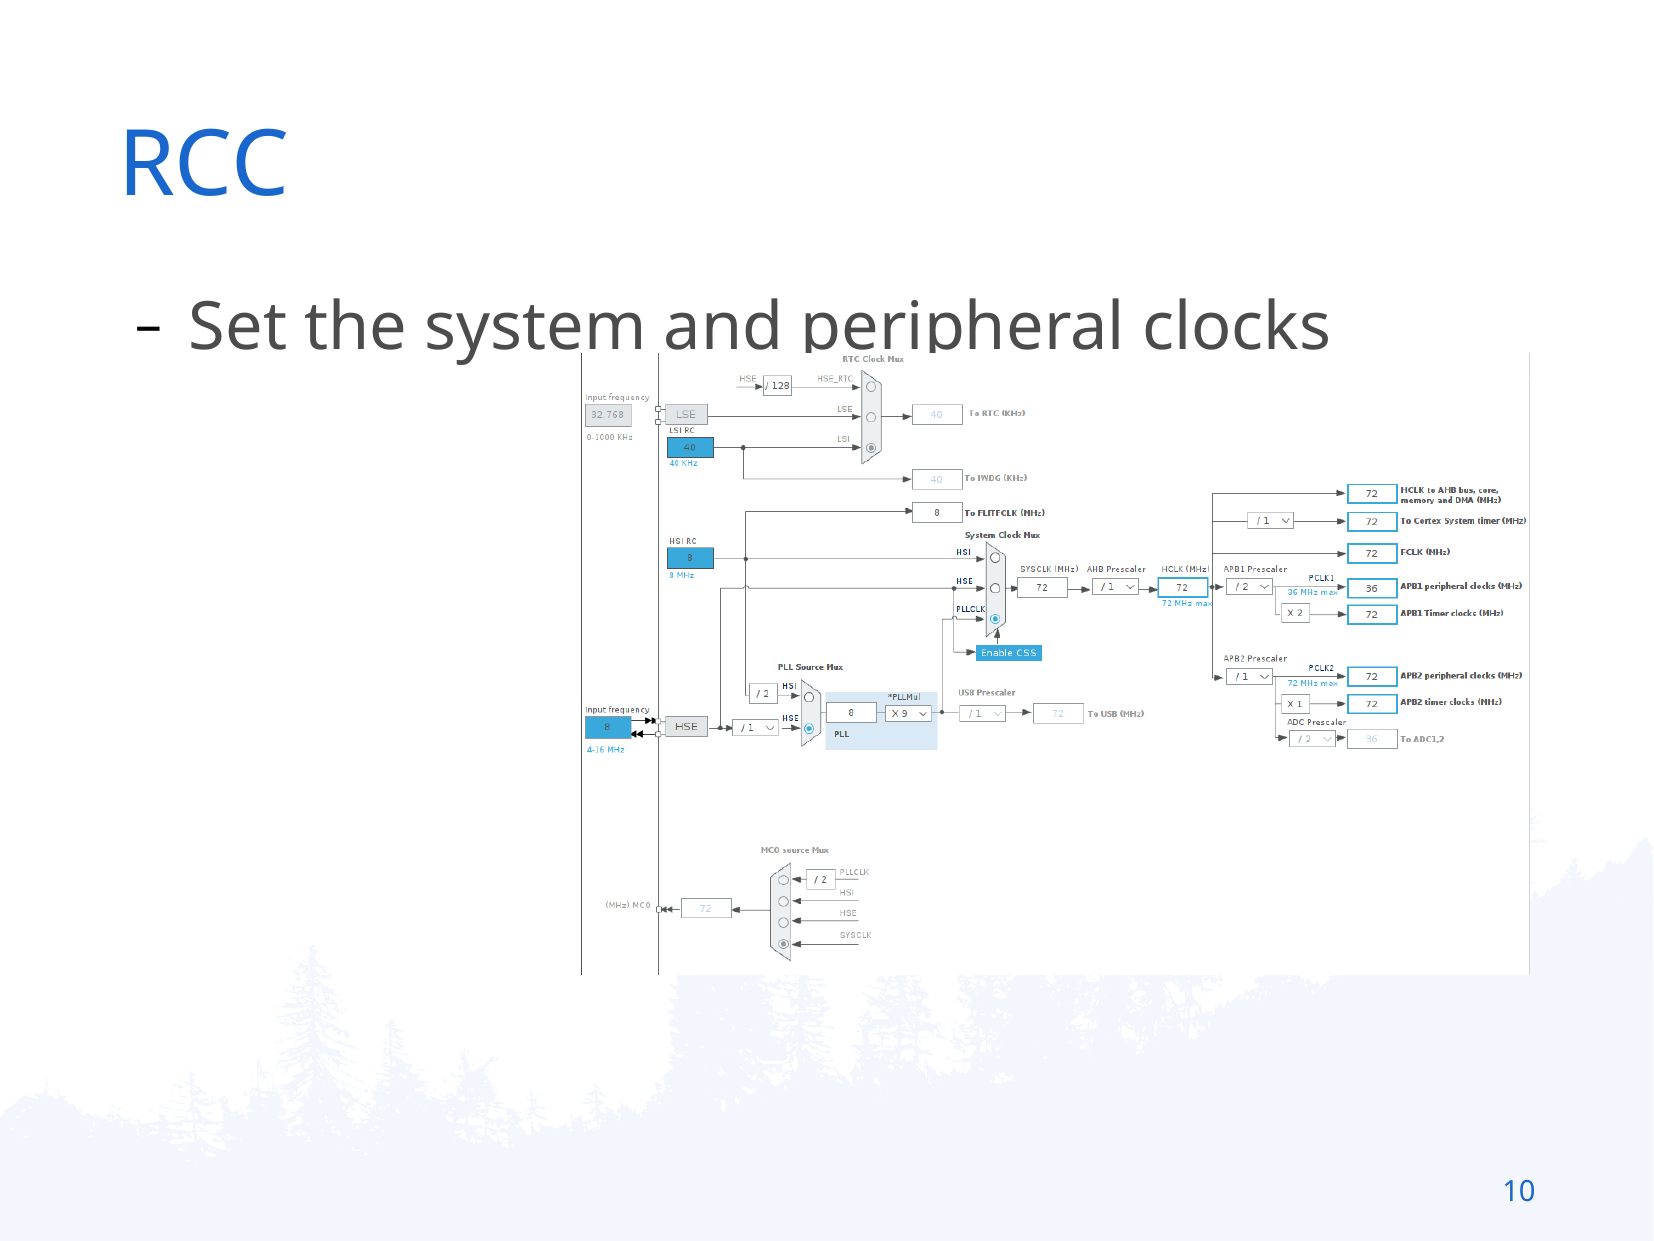

# RCC
Set the system and peripheral clocks
10